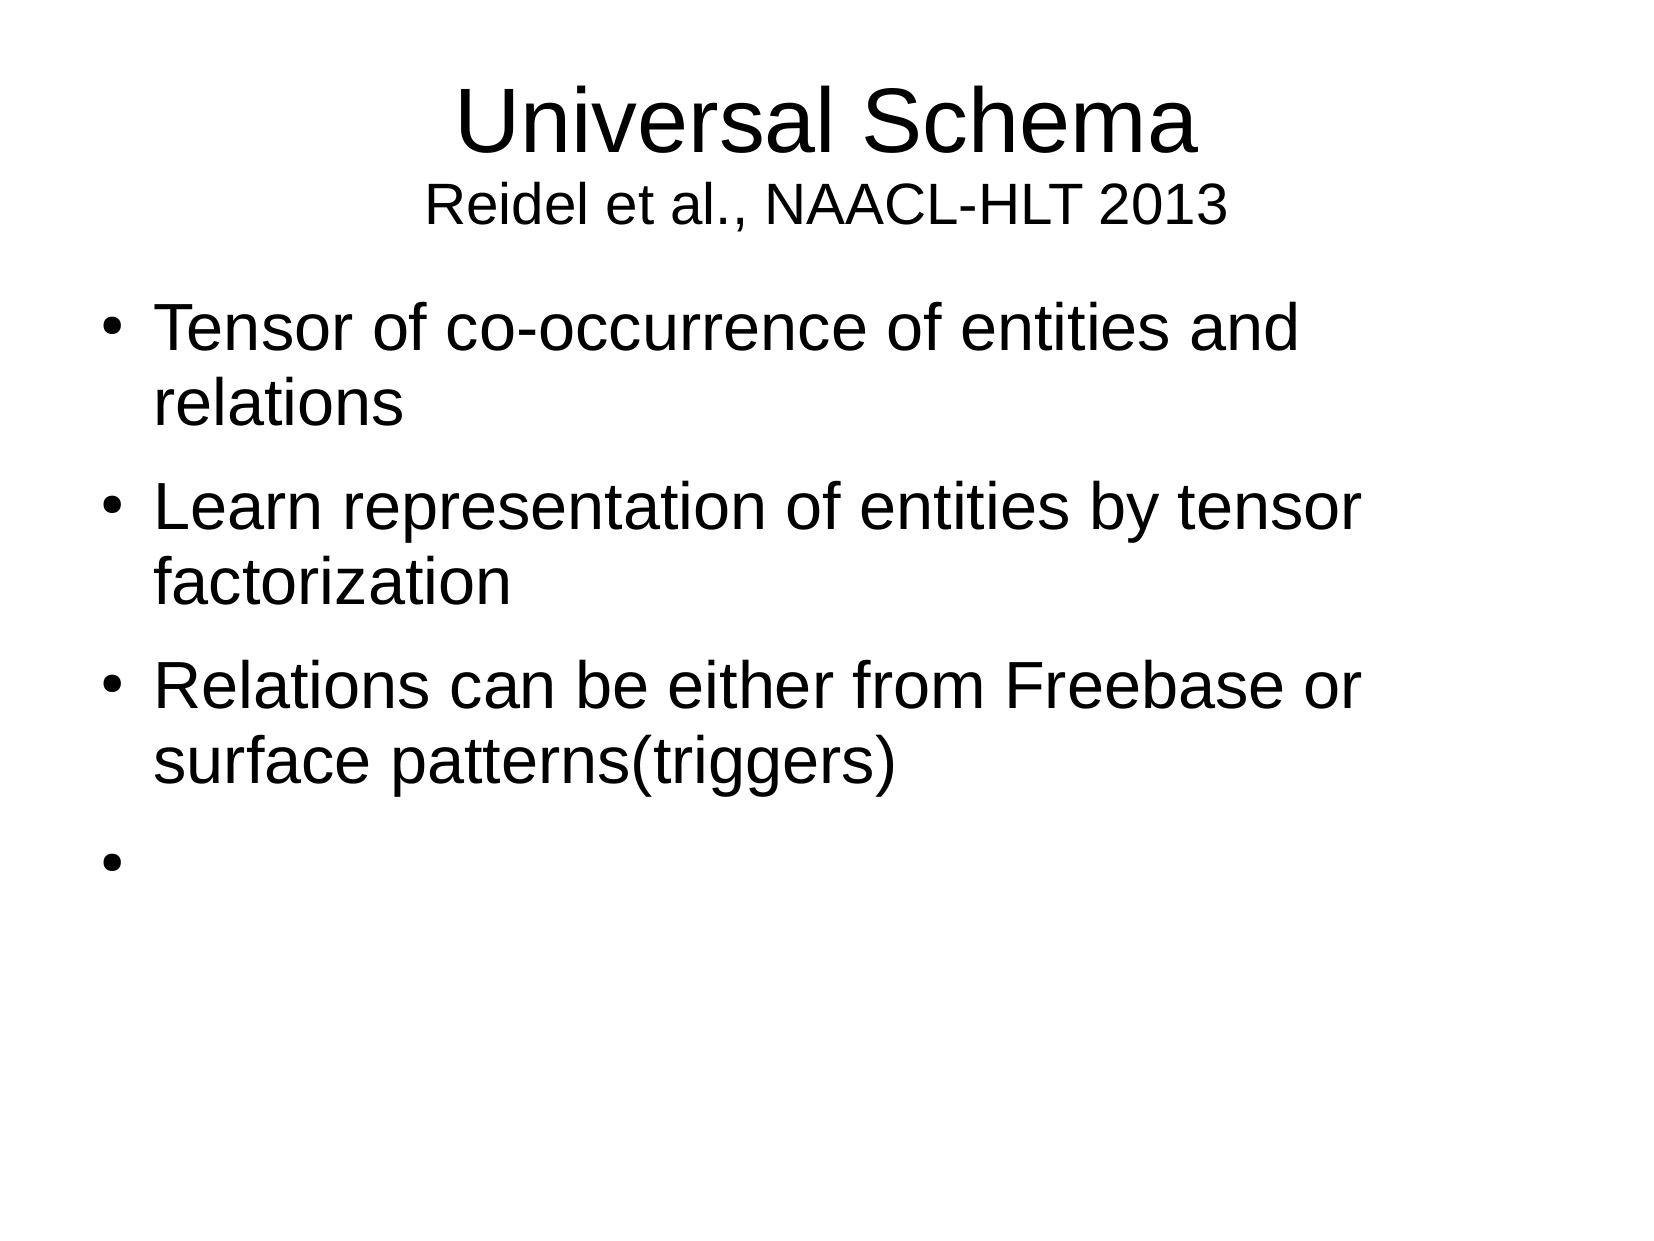

# Universal Schema Reidel et al., NAACL-HLT 2013
Tensor of co-occurrence of entities and relations
Learn representation of entities by tensor factorization
Relations can be either from Freebase or surface patterns(triggers)